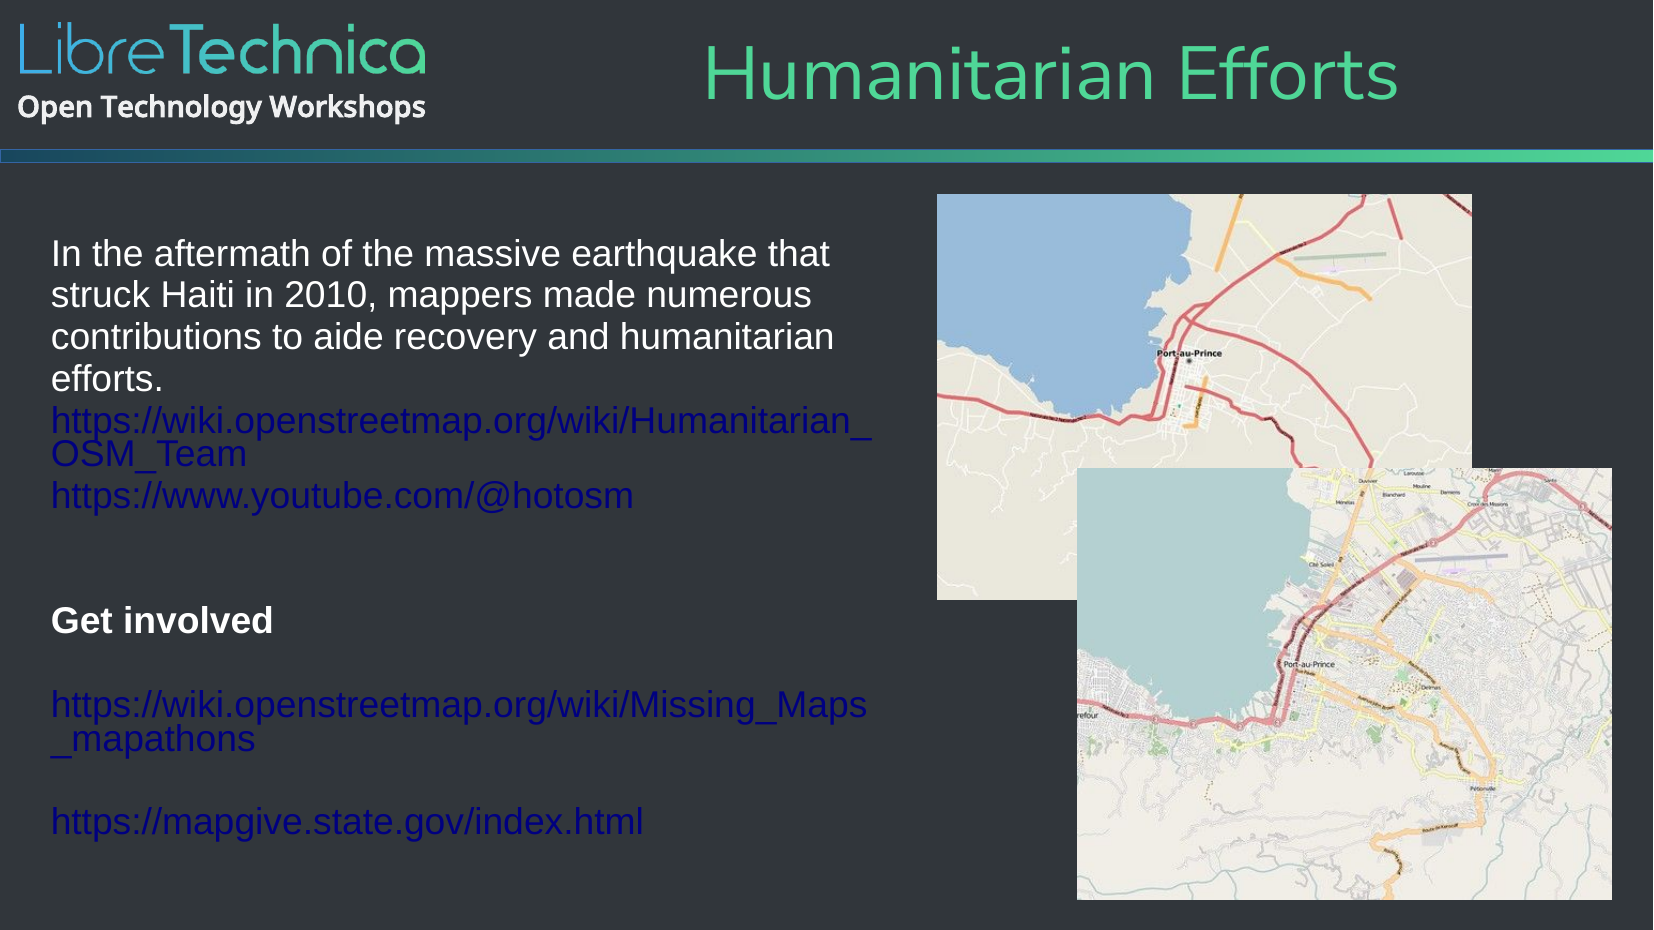

Humanitarian Efforts
# Open Technology Workshops
In the aftermath of the massive earthquake that struck Haiti in 2010, mappers made numerous contributions to aide recovery and humanitarian efforts.
https://wiki.openstreetmap.org/wiki/Humanitarian_OSM_Team
https://www.youtube.com/@hotosm
Get involved
https://wiki.openstreetmap.org/wiki/Missing_Maps_mapathons
https://mapgive.state.gov/index.html